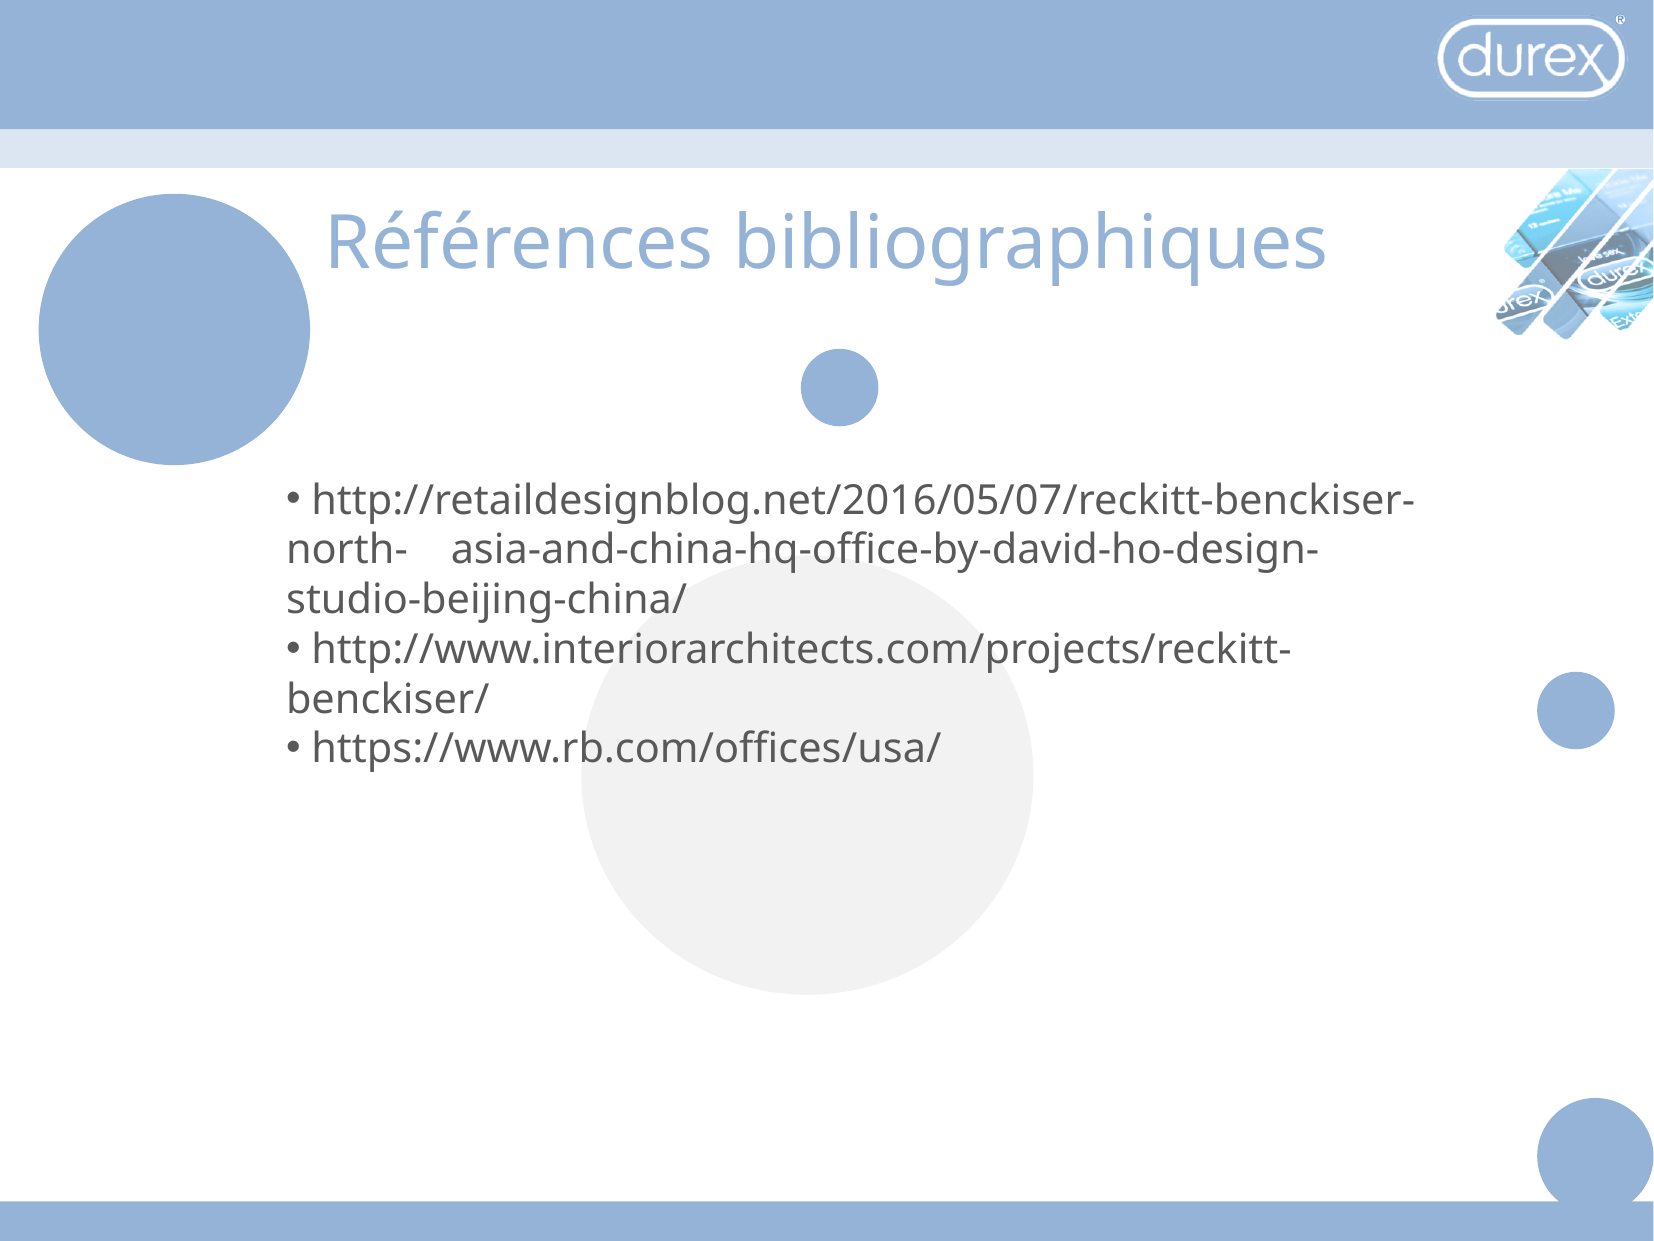

# Références bibliographiques
 http://retaildesignblog.net/2016/05/07/reckitt-benckiser-north- asia-and-china-hq-office-by-david-ho-design-studio-beijing-china/
 http://www.interiorarchitects.com/projects/reckitt-benckiser/
 https://www.rb.com/offices/usa/